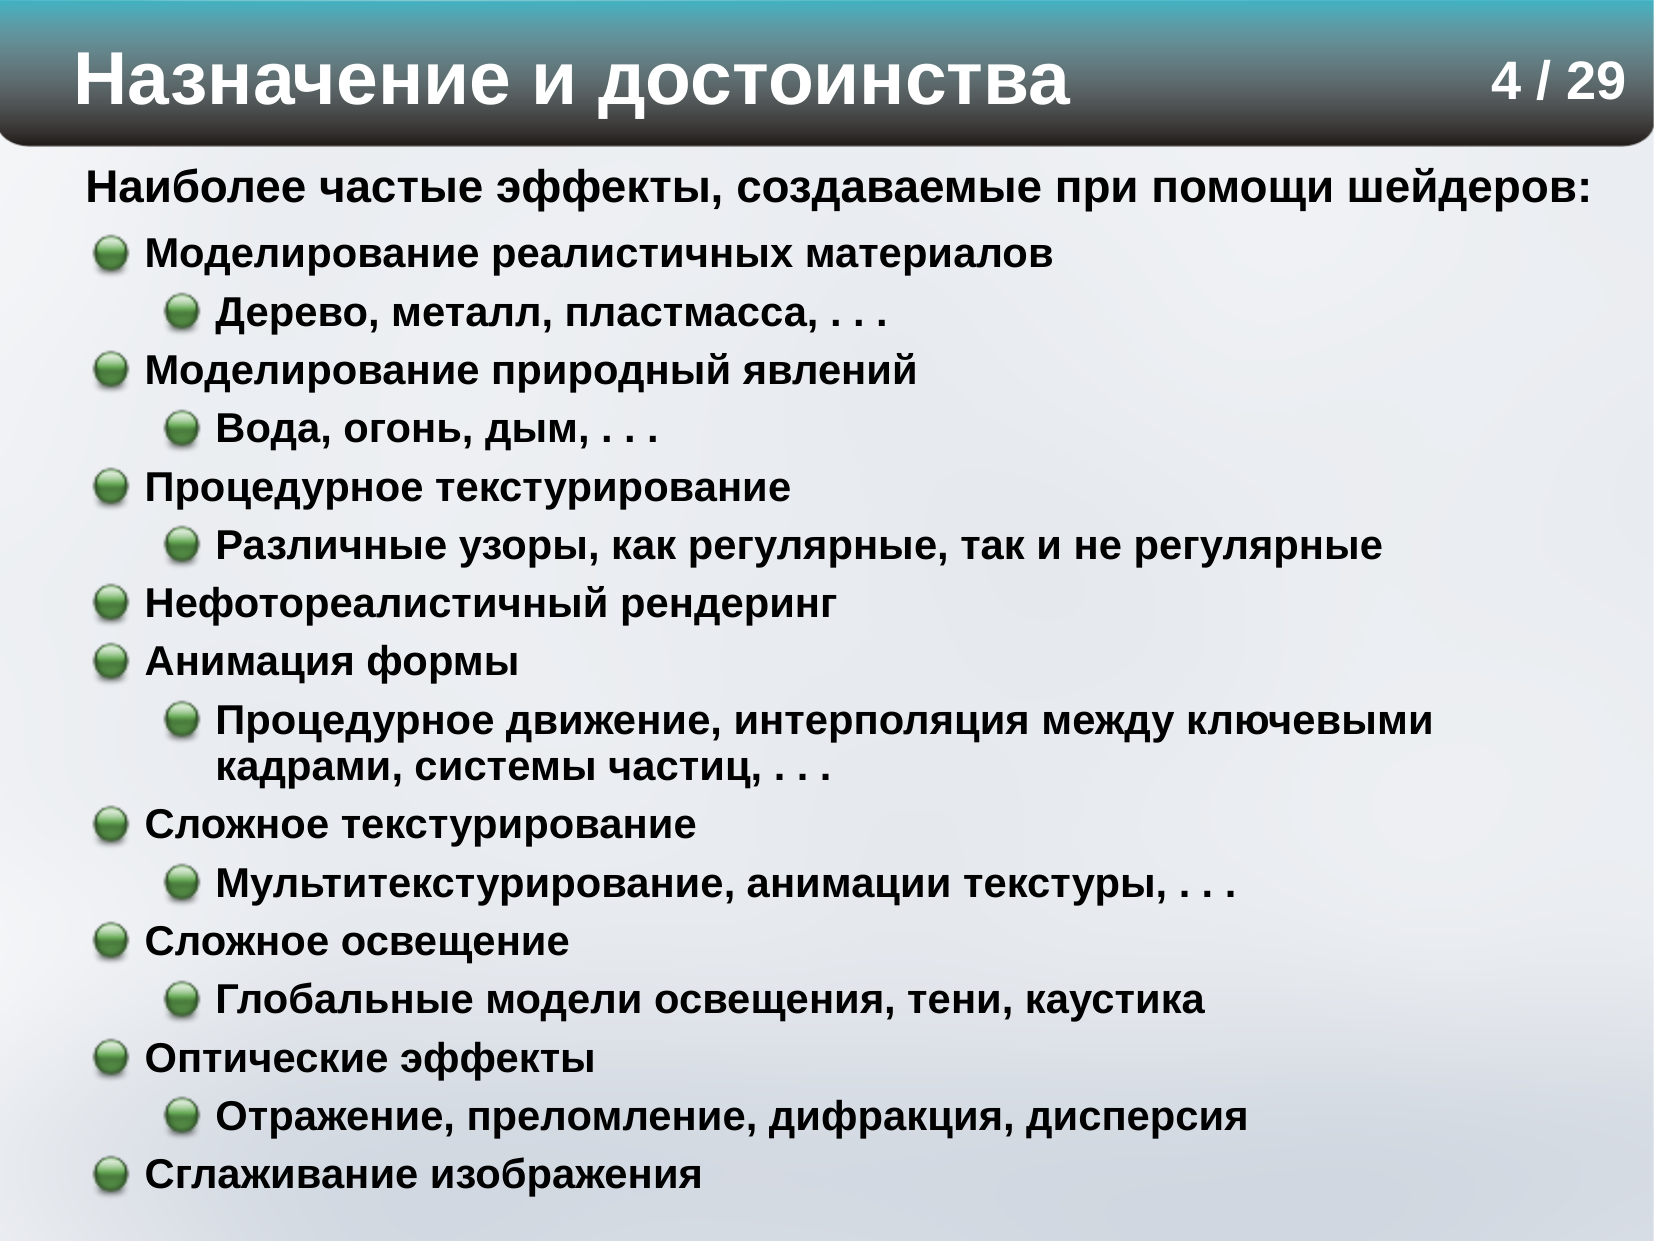

Назначение и достоинства
Наиболее частые эффекты, создаваемые при помощи шейдеров:
Моделирование реалистичных материалов
Дерево, металл, пластмасса, . . .
Моделирование природный явлений
Вода, огонь, дым, . . .
Процедурное текстурирование
Различные узоры, как регулярные, так и не регулярные
Нефотореалистичный рендеринг
Анимация формы
Процедурное движение, интерполяция между ключевыми кадрами, системы частиц, . . .
Сложное текстурирование
Мультитекстурирование, анимации текстуры, . . .
Сложное освещение
Глобальные модели освещения, тени, каустика
Оптические эффекты
Отражение, преломление, дифракция, дисперсия
Сглаживание изображения